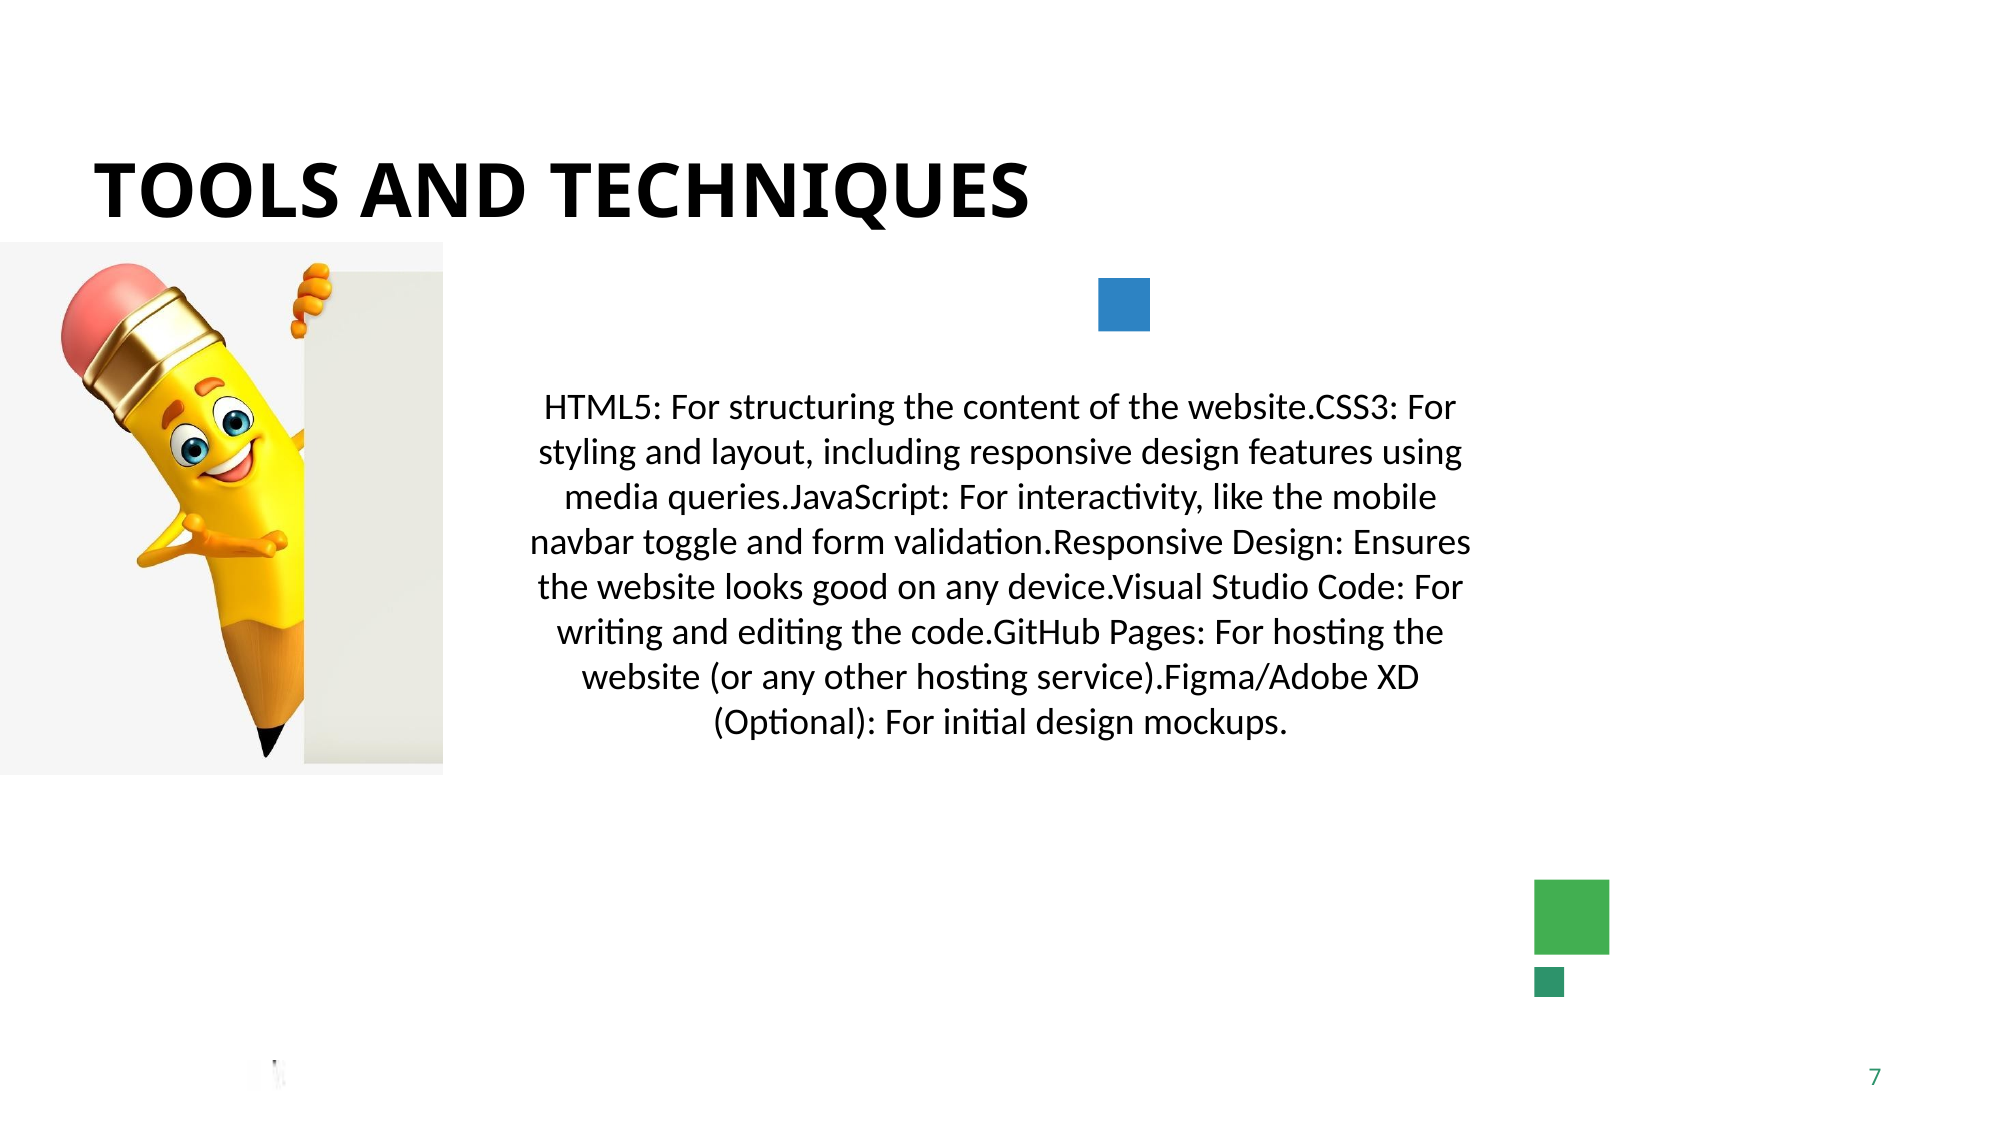

# TOOLS AND TECHNIQUES
HTML5: For structuring the content of the website.CSS3: For styling and layout, including responsive design features using media queries.JavaScript: For interactivity, like the mobile navbar toggle and form validation.Responsive Design: Ensures the website looks good on any device.Visual Studio Code: For writing and editing the code.GitHub Pages: For hosting the website (or any other hosting service).Figma/Adobe XD (Optional): For initial design mockups.